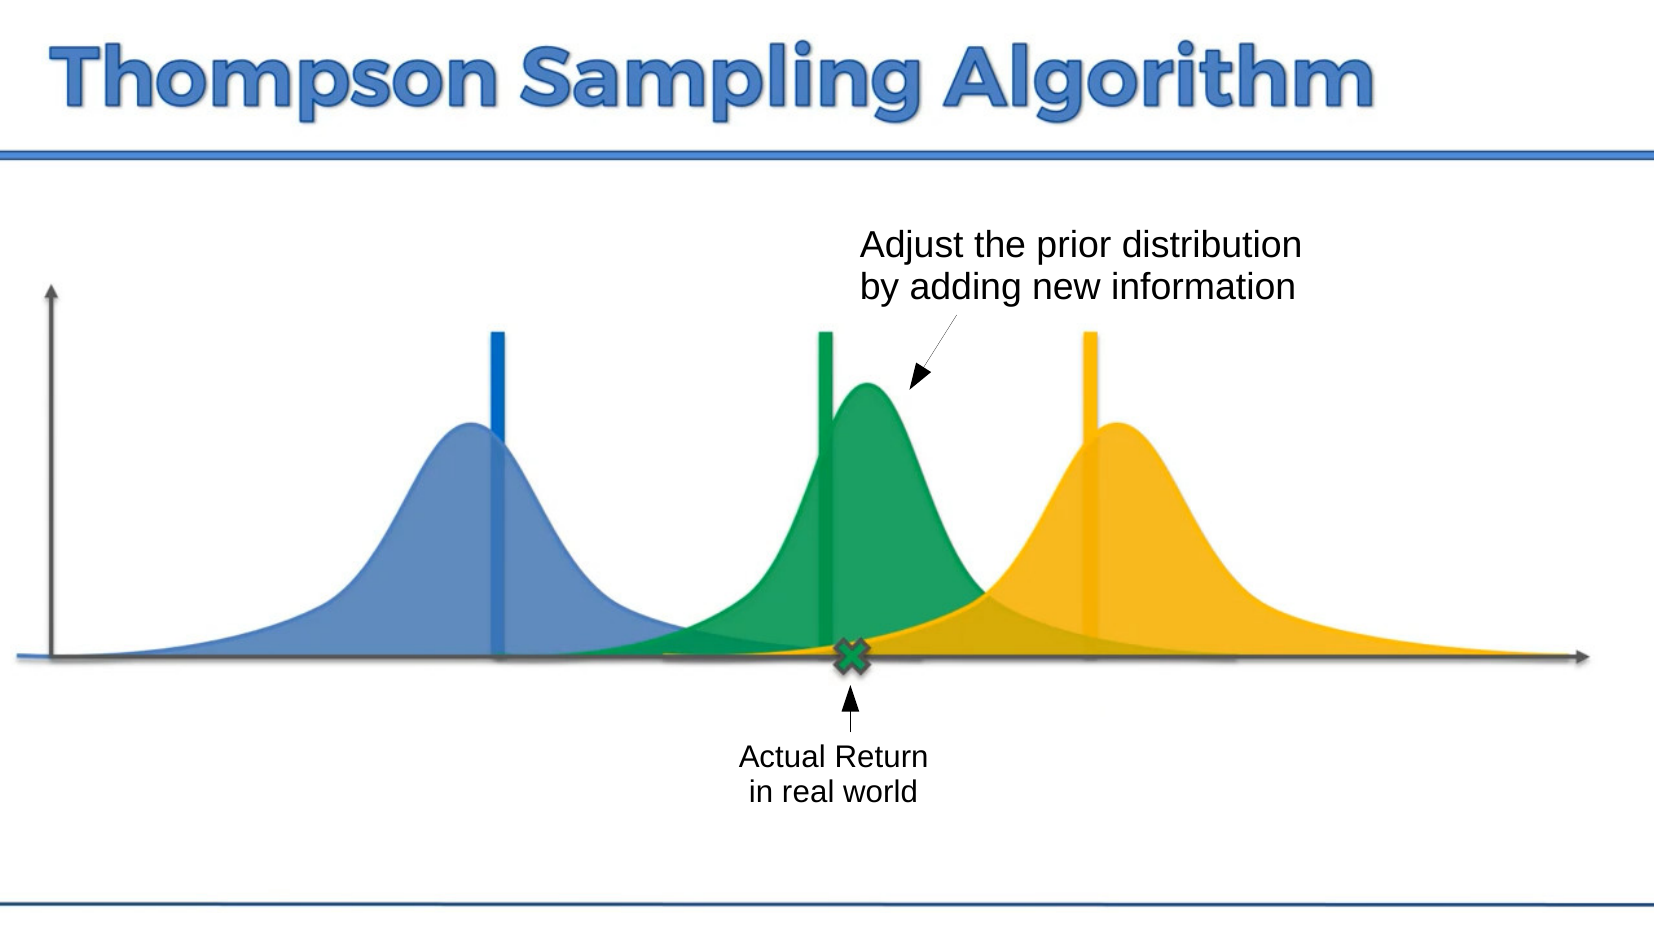

Adjust the prior distribution
by adding new information
Actual Return
in real world